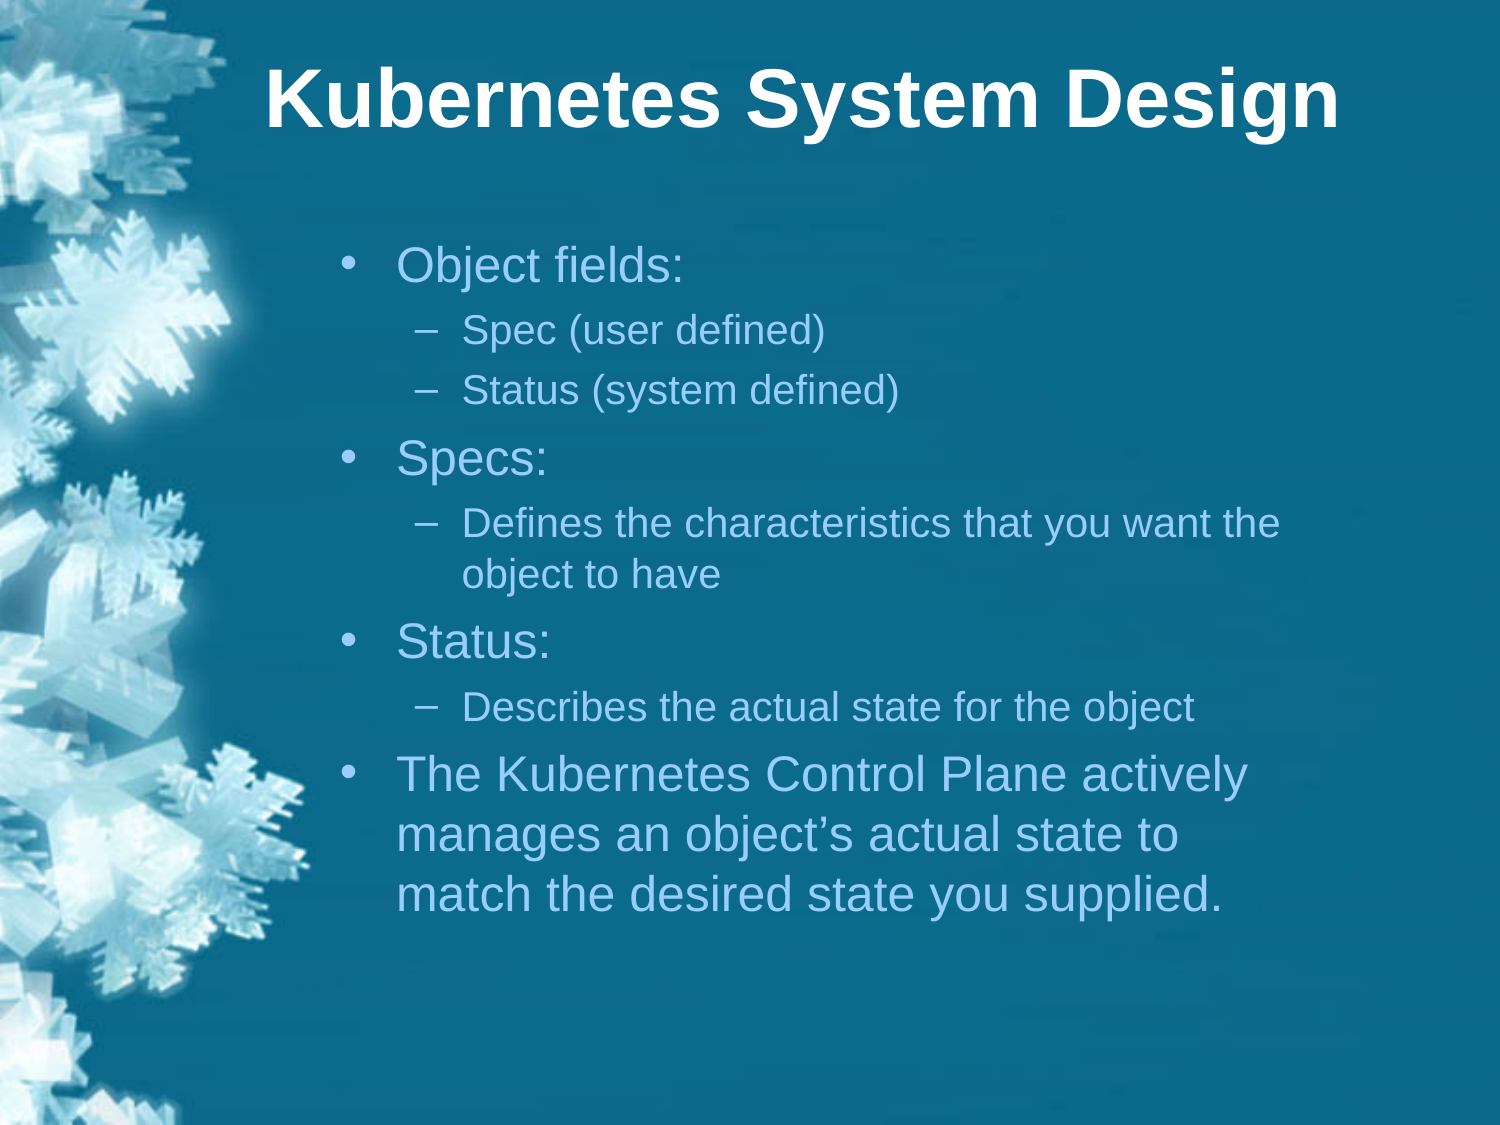

# Kubernetes System Design
Object fields:
Spec (user defined)
Status (system defined)
Specs:
Defines the characteristics that you want the object to have
Status:
Describes the actual state for the object
The Kubernetes Control Plane actively manages an object’s actual state to match the desired state you supplied.